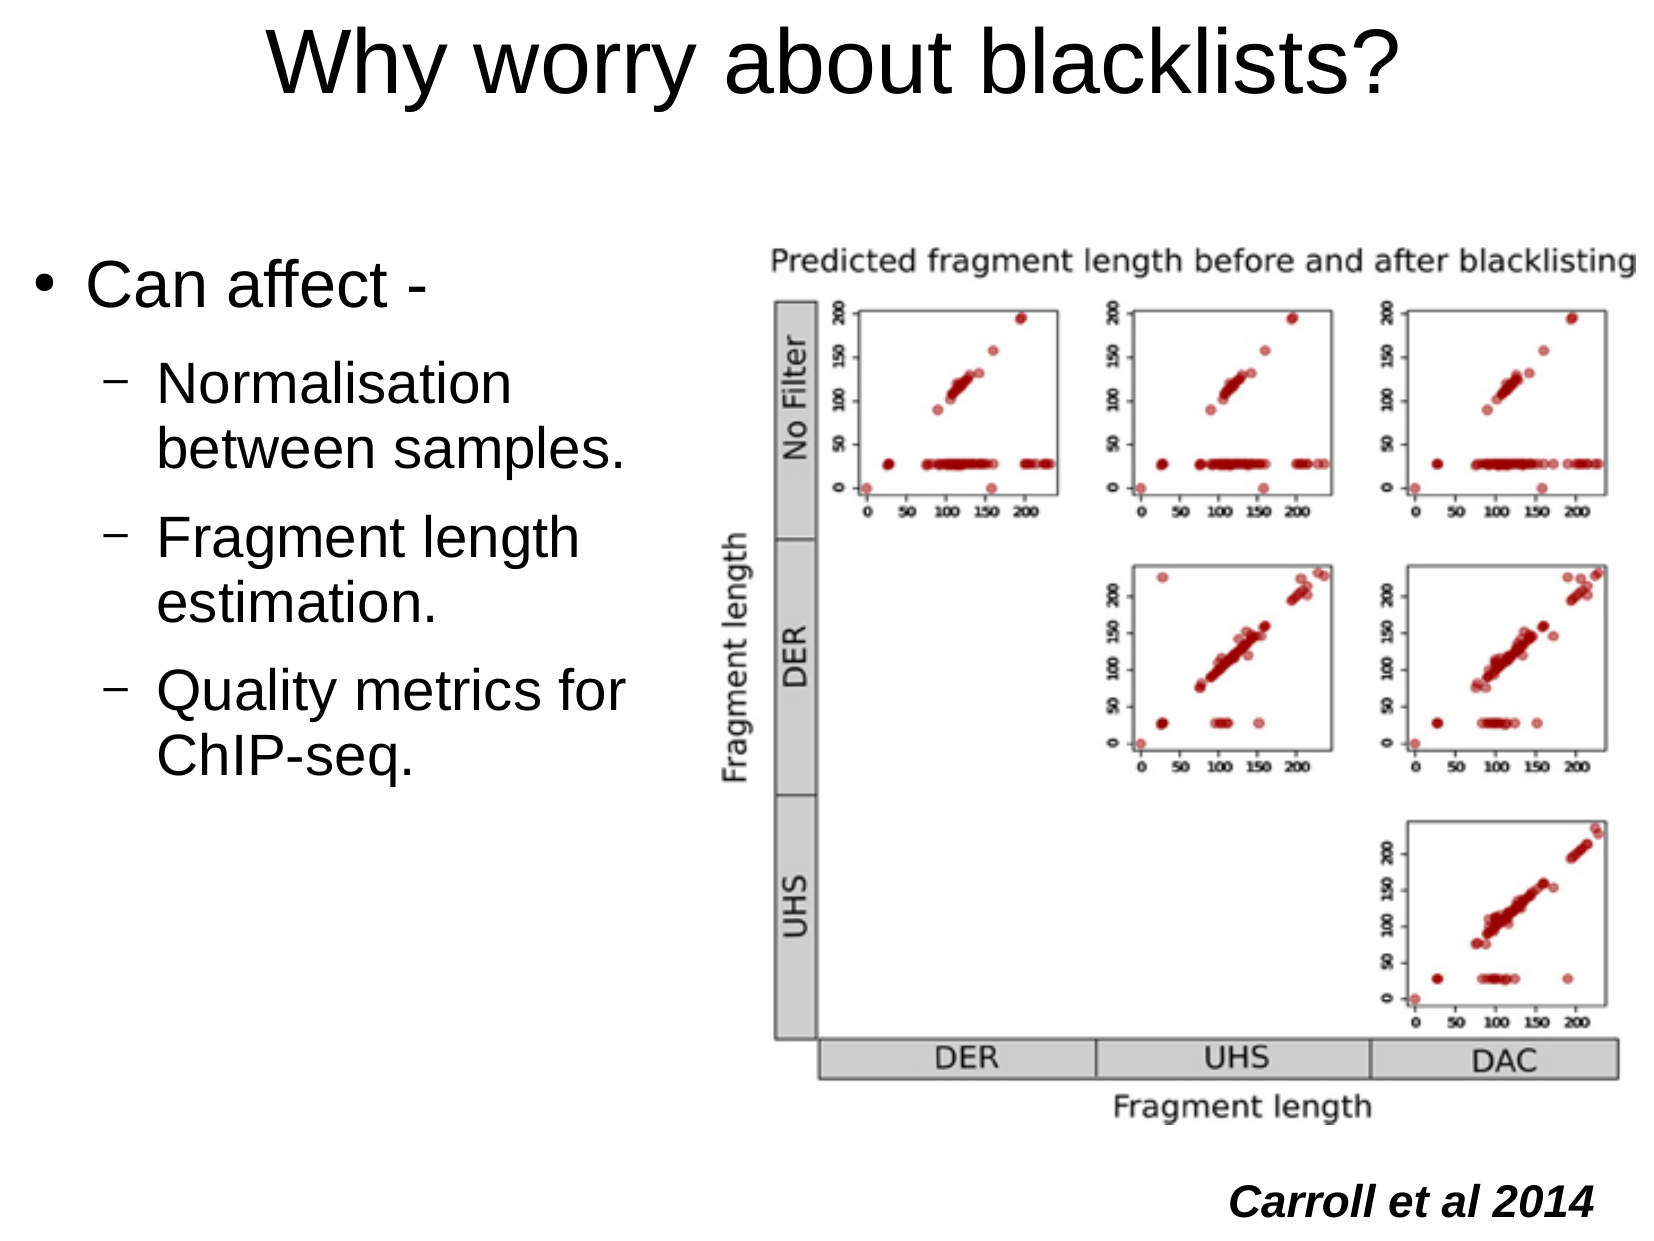

# Why worry about blacklists?
Can affect -
Normalisation between samples.
Fragment length estimation.
Quality metrics for ChIP-seq.
Carroll et al 2014